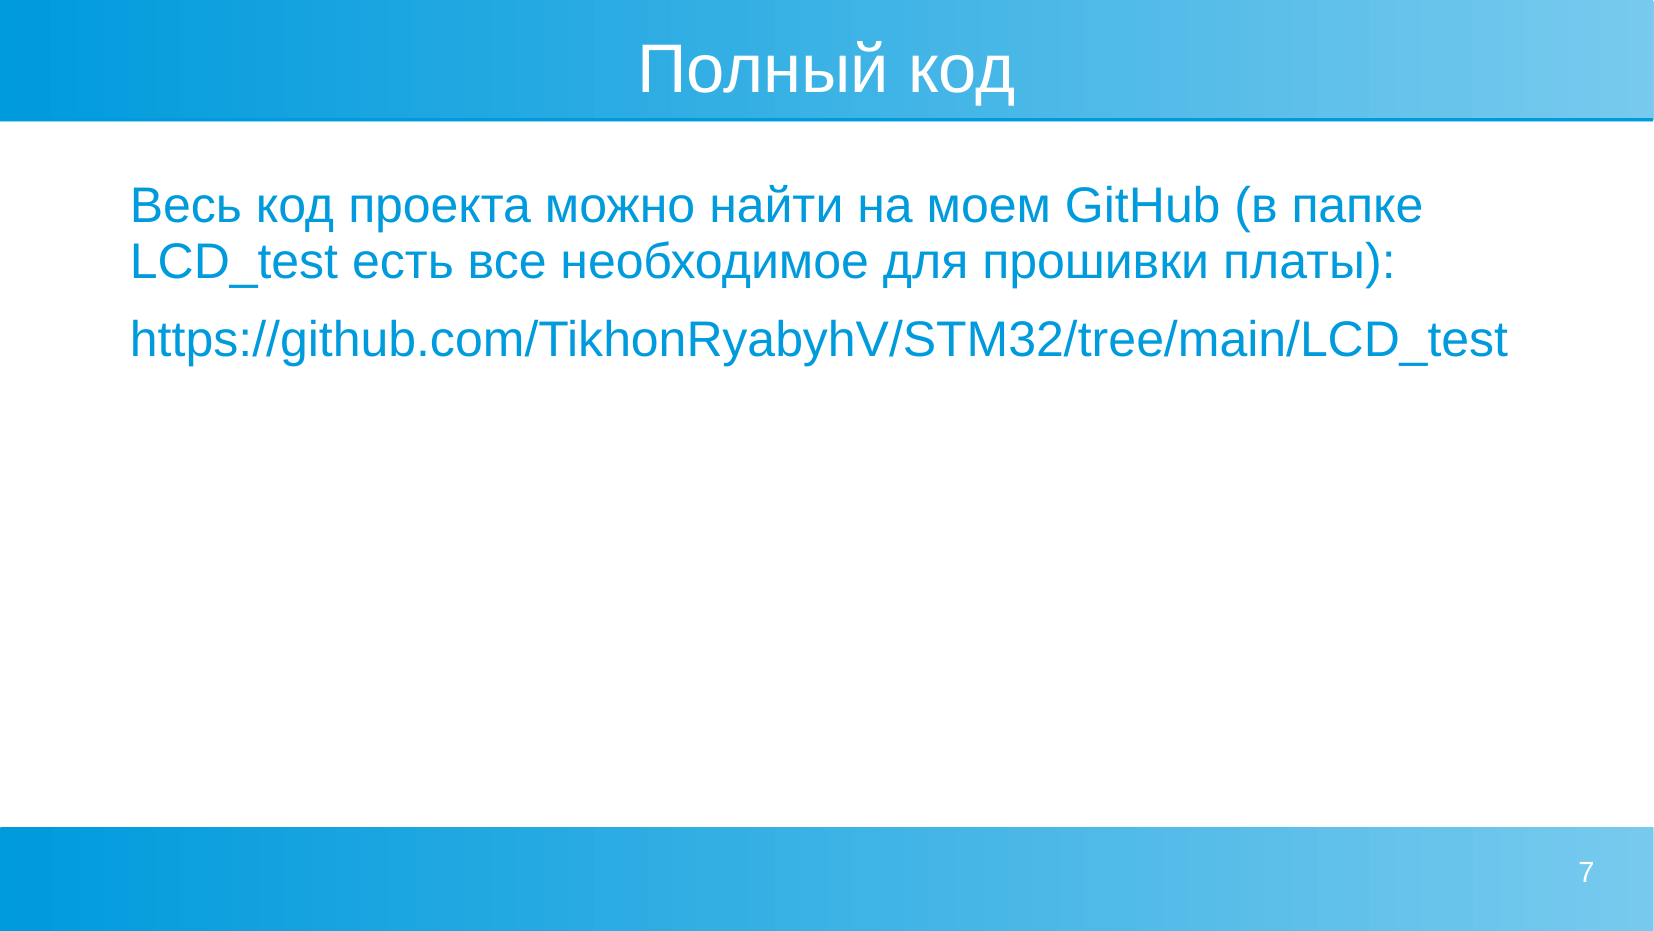

# Полный код
Весь код проекта можно найти на моем GitHub (в папке LCD_test есть все необходимое для прошивки платы):
https://github.com/TikhonRyabyhV/STM32/tree/main/LCD_test
7